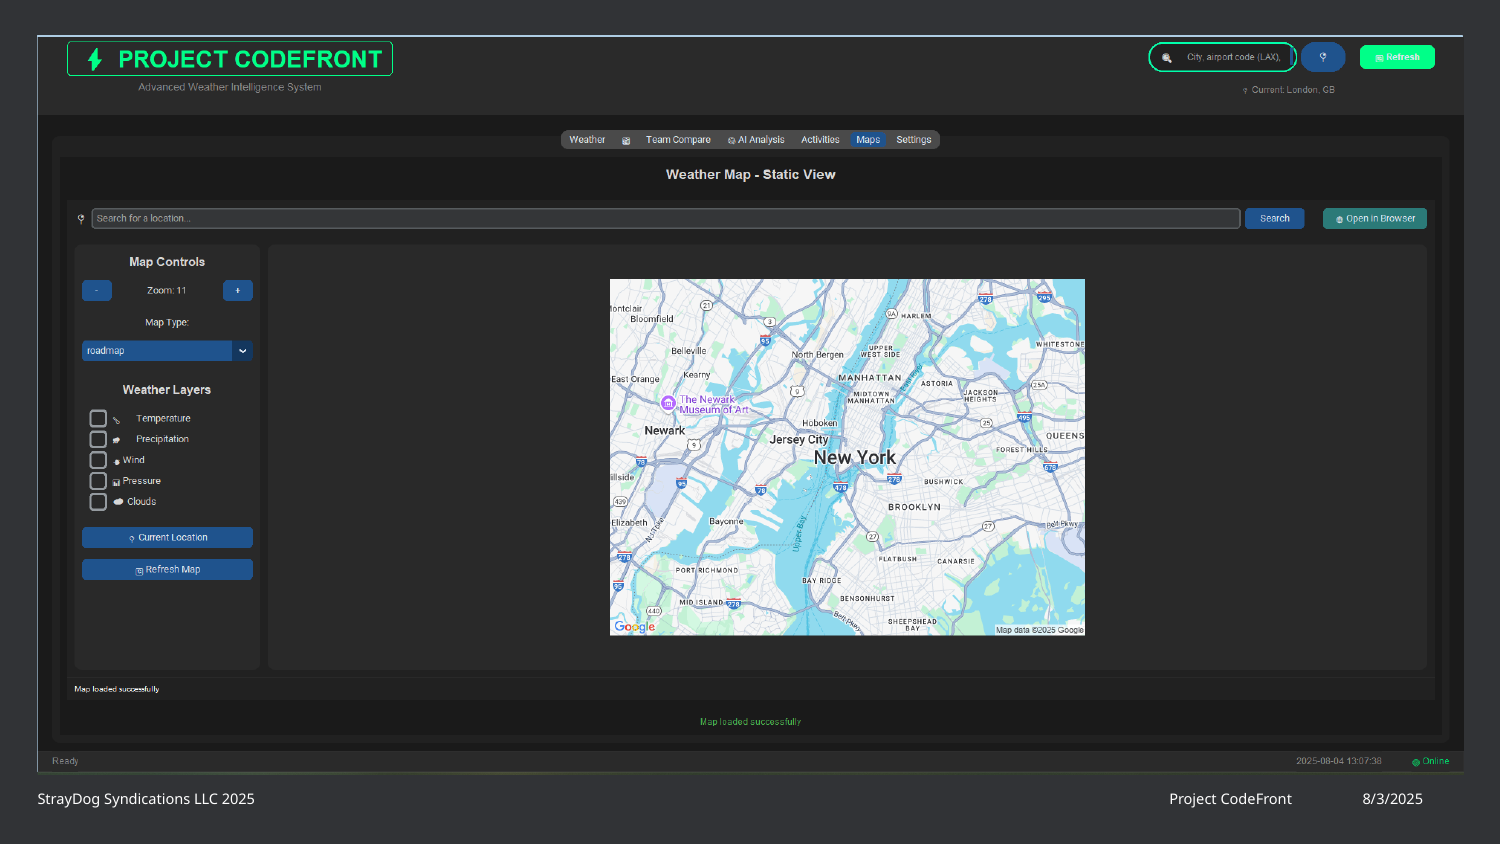

02
Celebrate what the project achieved: a performance goal, a marketing target, etc.
What we did well
Elaborate on this achievement: What steps led to the project's success, and what does it mean for the team?
Some thought-starters for your analysis: Did the team have a shared vision, and were the project goals clear and relevant? Was the work efficiently planned and organized ahead of time? Was there fluid communication between team members or across departments?
00
# Add metrics that support this achievement.
Metric description
StrayDog Syndications LLC 2025
Project CodeFront
8/3/2025